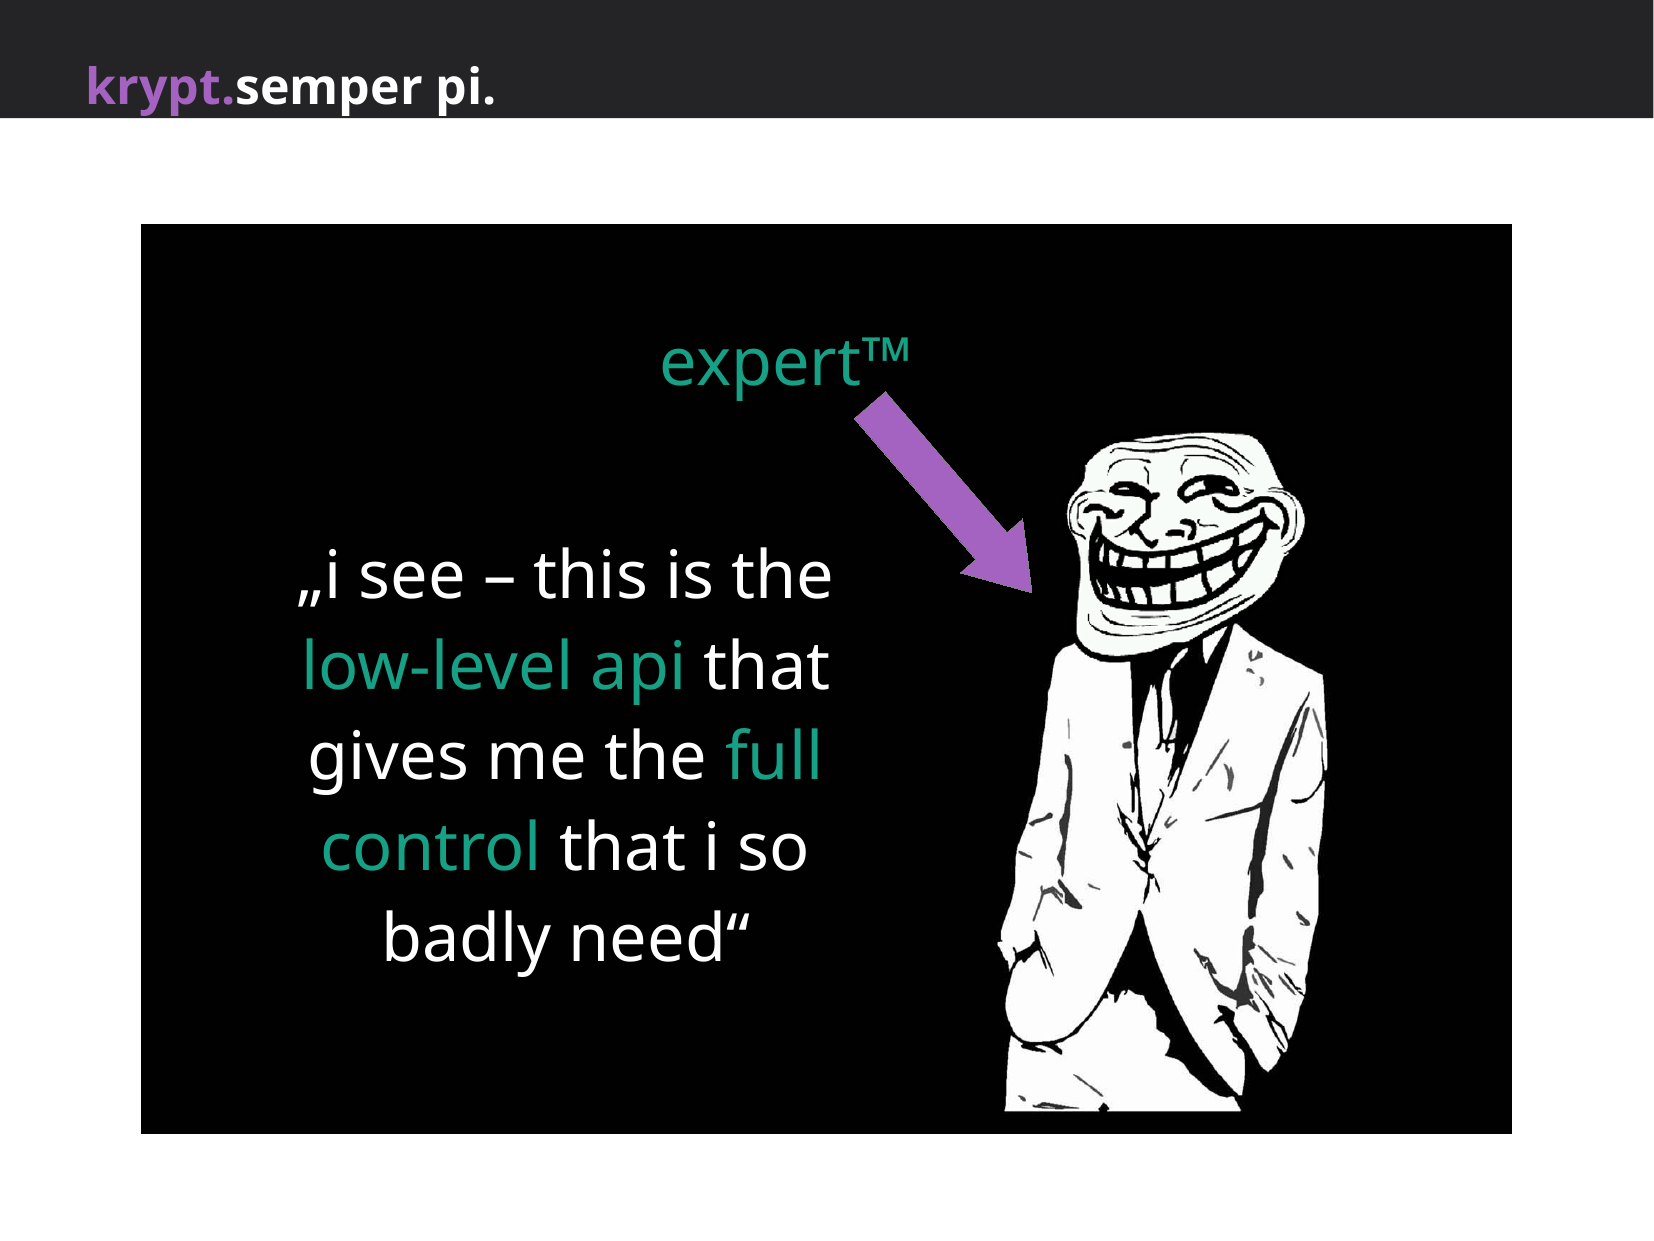

krypt.semper pi.
krypt first of all is a framework
expert™
„i see – this is the low-level api that gives me the full control that i so badly need“